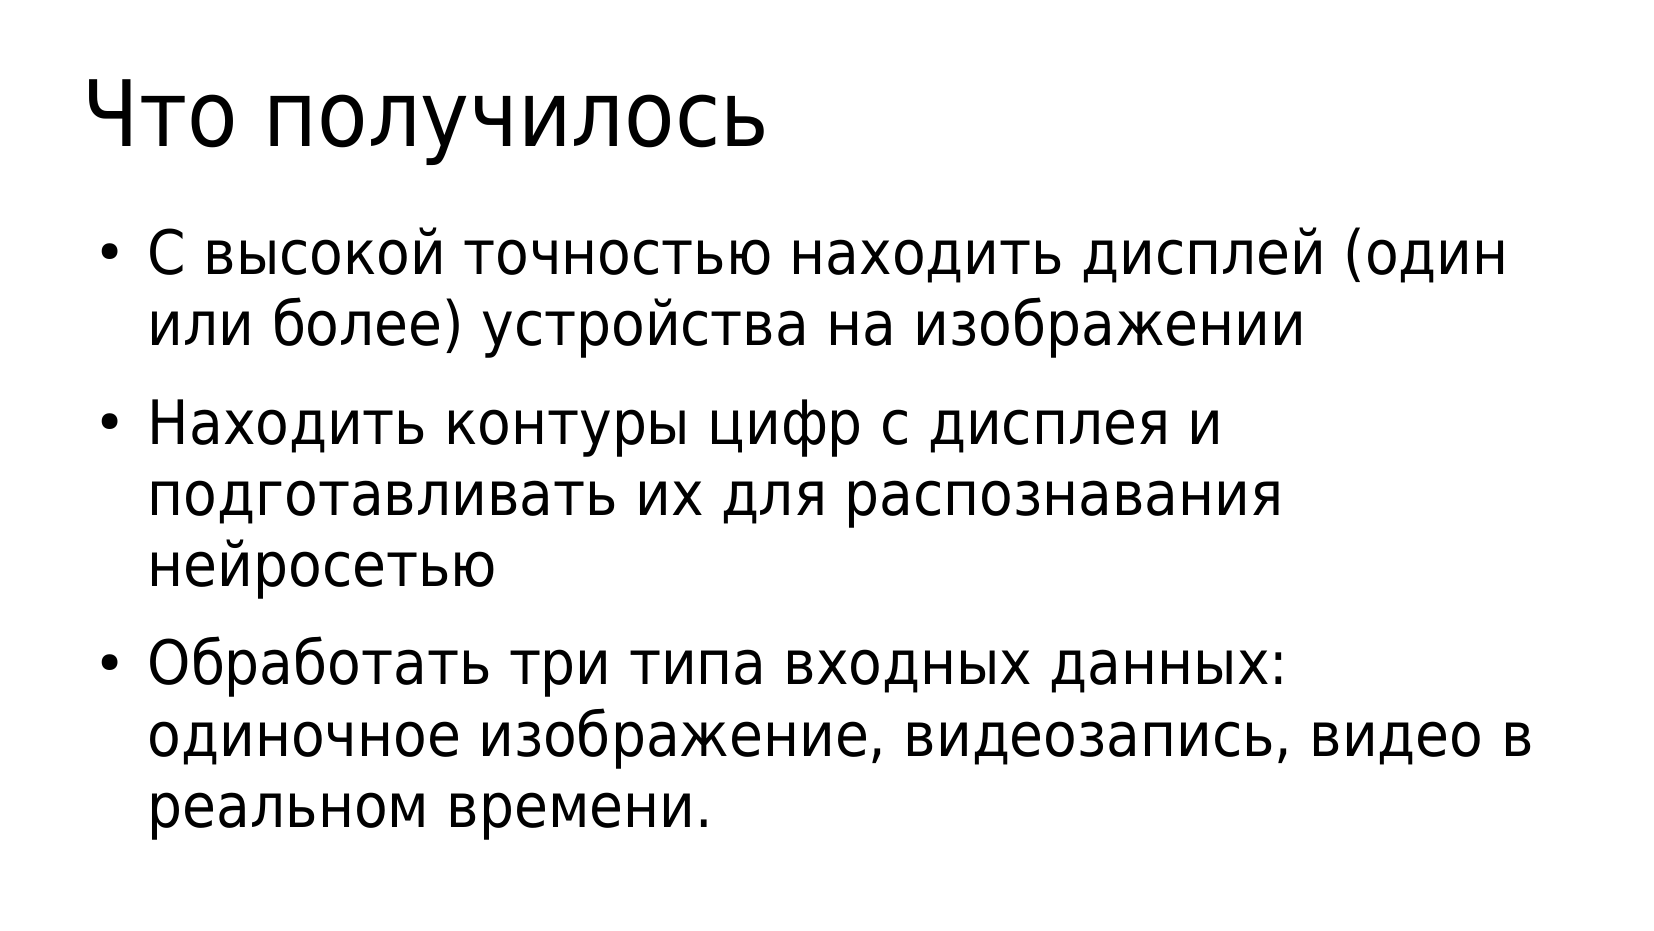

# Что получилось
С высокой точностью находить дисплей (один или более) устройства на изображении
Находить контуры цифр с дисплея и подготавливать их для распознавания нейросетью
Обработать три типа входных данных: одиночное изображение, видеозапись, видео в реальном времени.